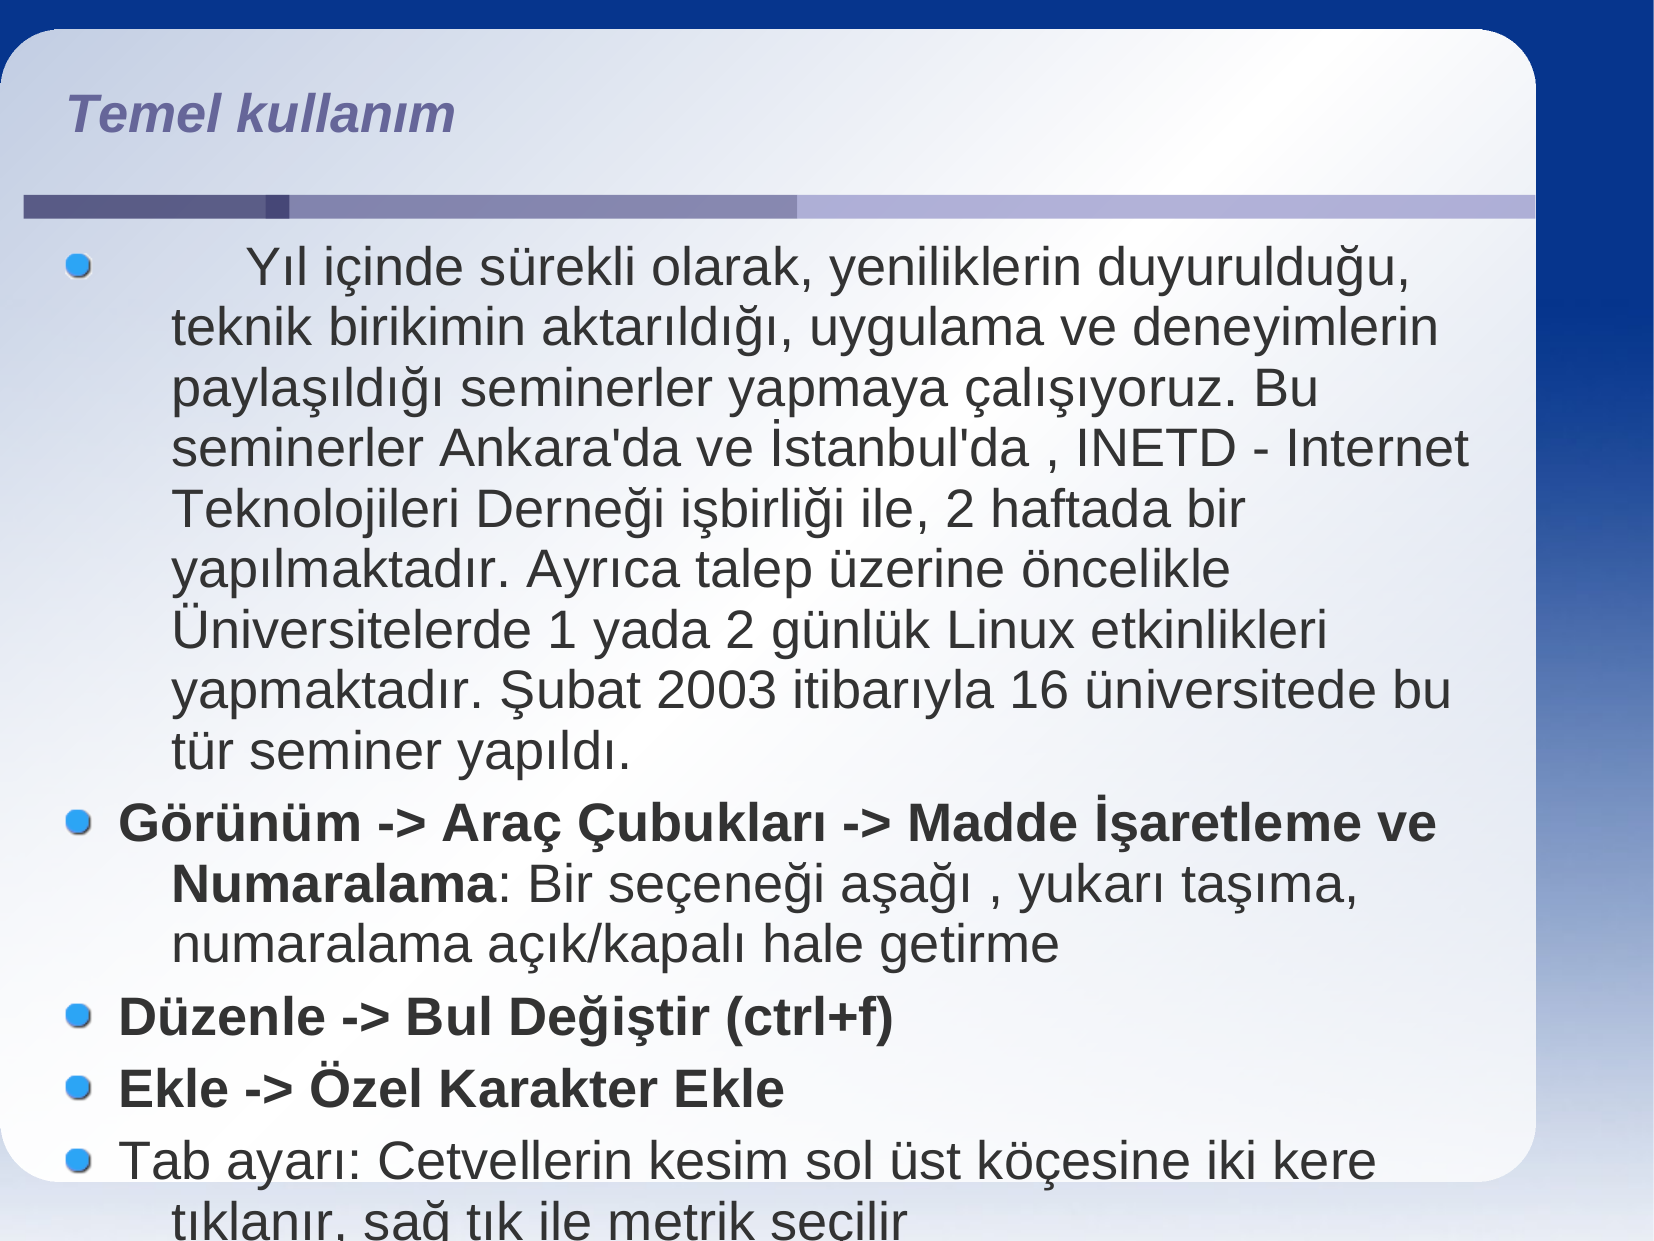

# Temel kullanım
 	Yıl içinde sürekli olarak, yeniliklerin duyurulduğu, teknik birikimin aktarıldığı, uygulama ve deneyimlerin paylaşıldığı seminerler yapmaya çalışıyoruz. Bu seminerler Ankara'da ve İstanbul'da , INETD - Internet Teknolojileri Derneği işbirliği ile, 2 haftada bir yapılmaktadır. Ayrıca talep üzerine öncelikle Üniversitelerde 1 yada 2 günlük Linux etkinlikleri yapmaktadır. Şubat 2003 itibarıyla 16 üniversitede bu tür seminer yapıldı.
Görünüm -> Araç Çubukları -> Madde İşaretleme ve Numaralama: Bir seçeneği aşağı , yukarı taşıma, numaralama açık/kapalı hale getirme
Düzenle -> Bul Değiştir (ctrl+f)
Ekle -> Özel Karakter Ekle
Tab ayarı: Cetvellerin kesim sol üst köçesine iki kere tıklanır, sağ tık ile metrik seçilir